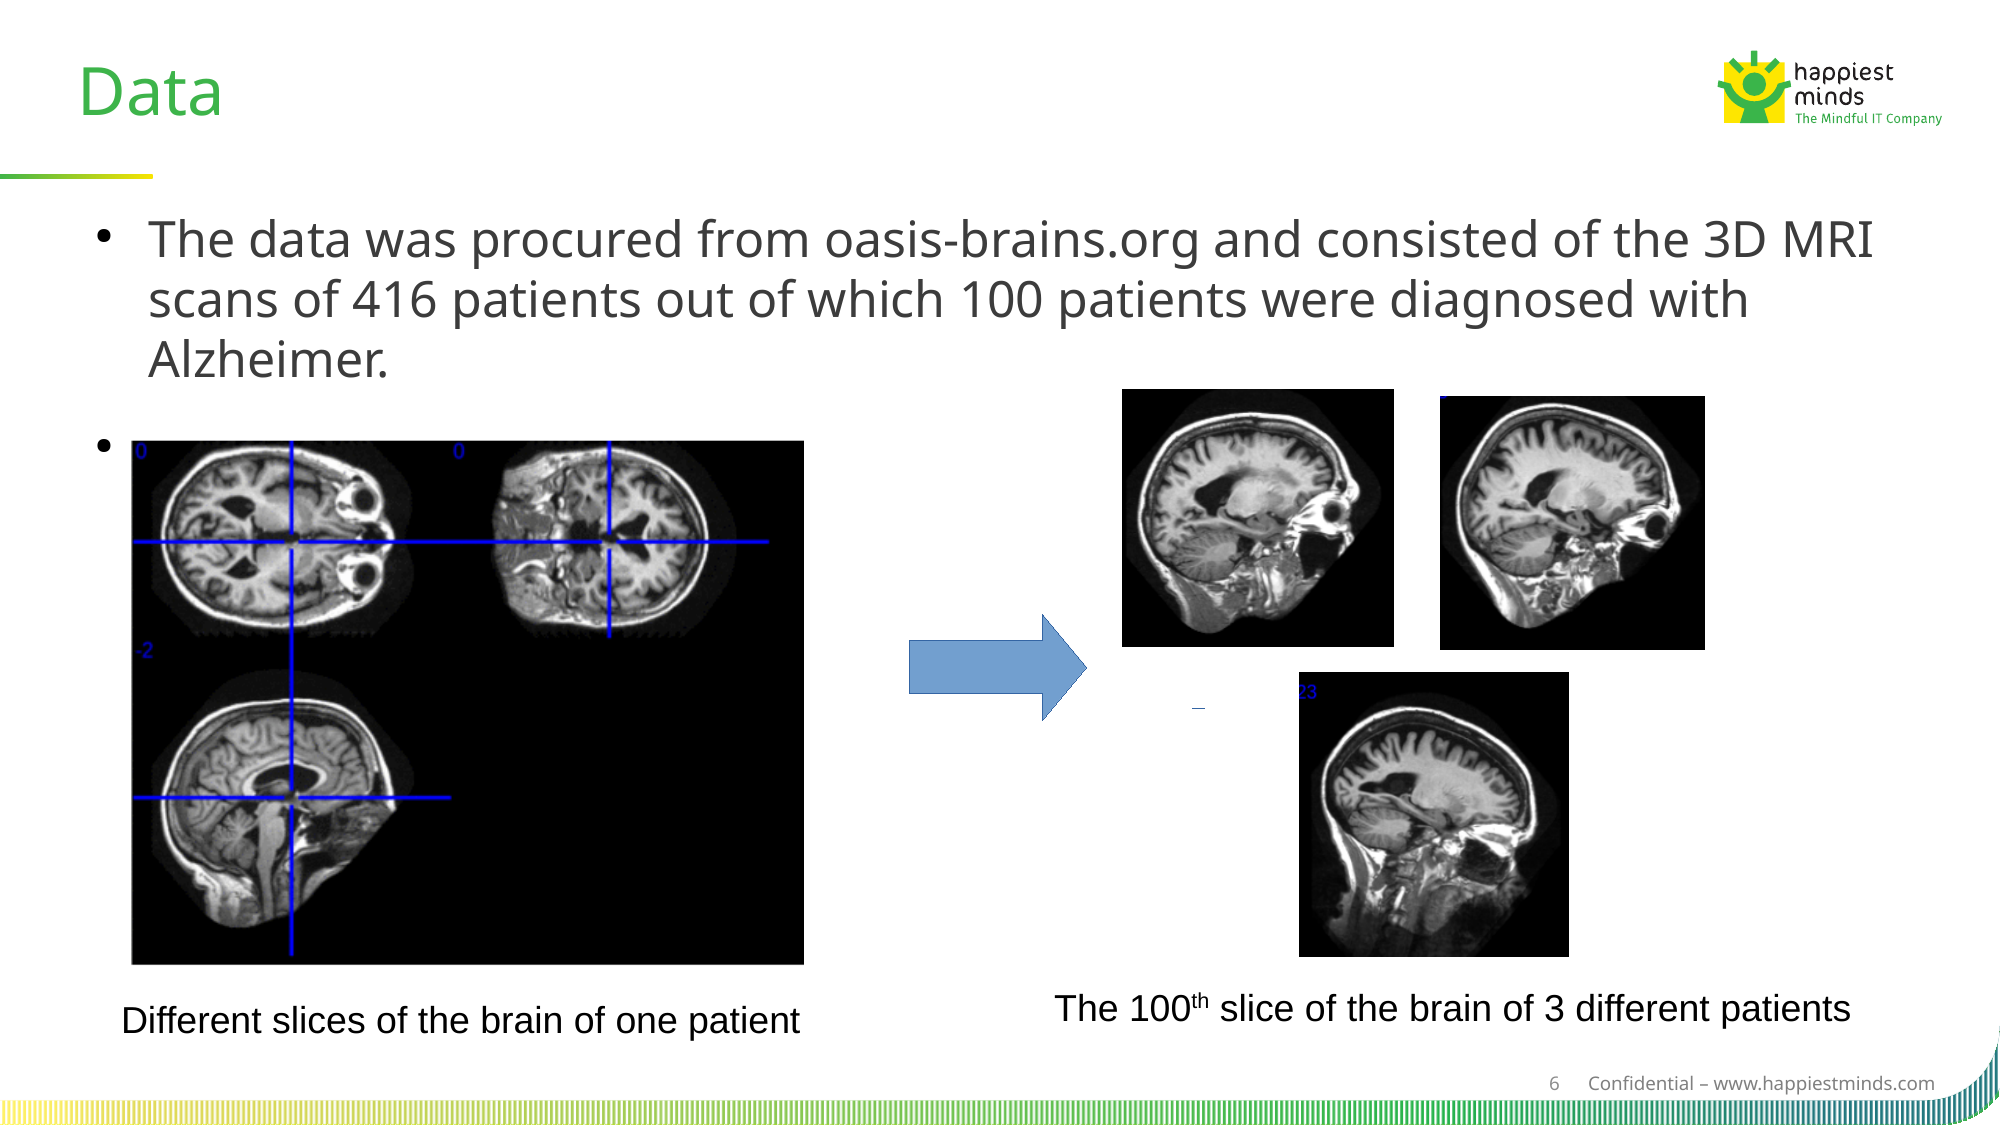

# Data
The data was procured from oasis-brains.org and consisted of the 3D MRI scans of 416 patients out of which 100 patients were diagnosed with Alzheimer.
The 100th slice of the brain of 3 different patients
Different slices of the brain of one patient